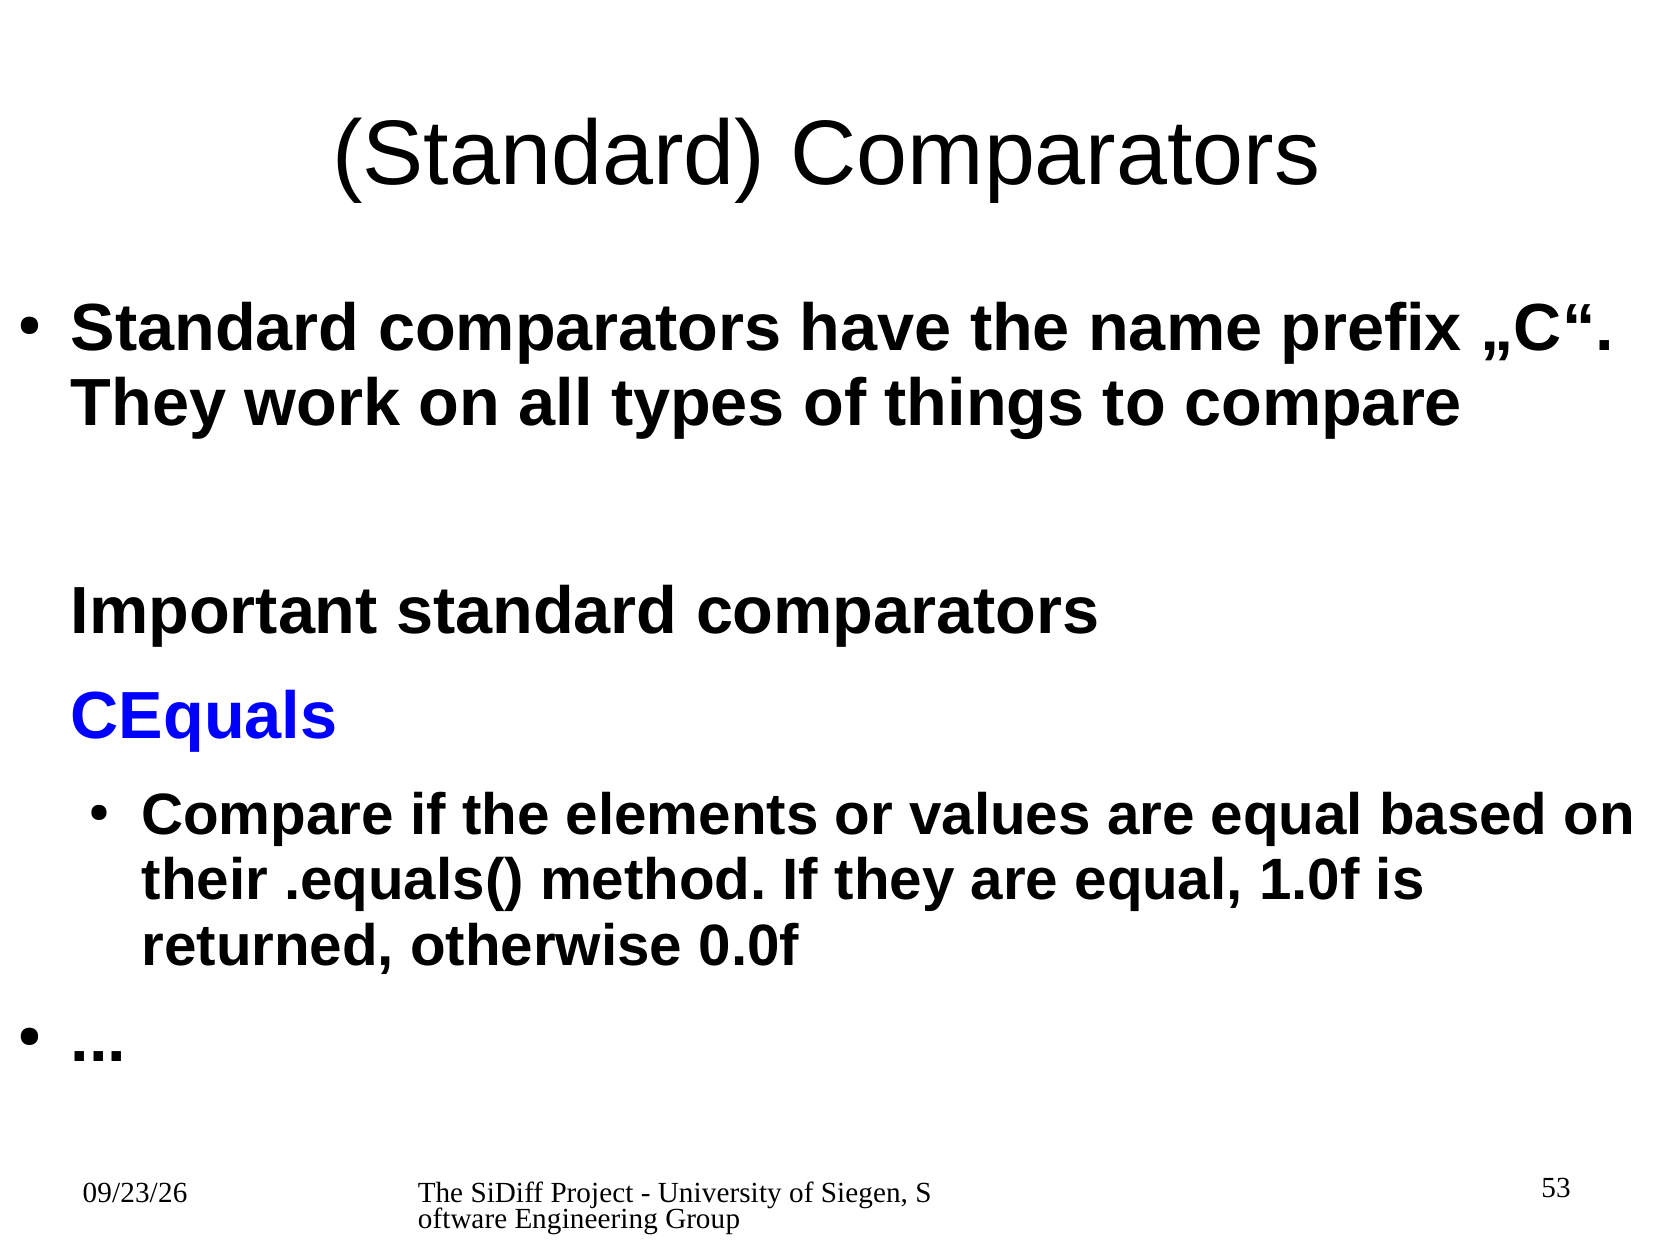

# (Standard) Comparators
Standard comparators have the name prefix „C“. They work on all types of things to compare
Important standard comparators
CEquals
Compare if the elements or values are equal based on their .equals() method. If they are equal, 1.0f is returned, otherwise 0.0f
...
53
The SiDiff Project - University of Siegen, Software Engineering Group